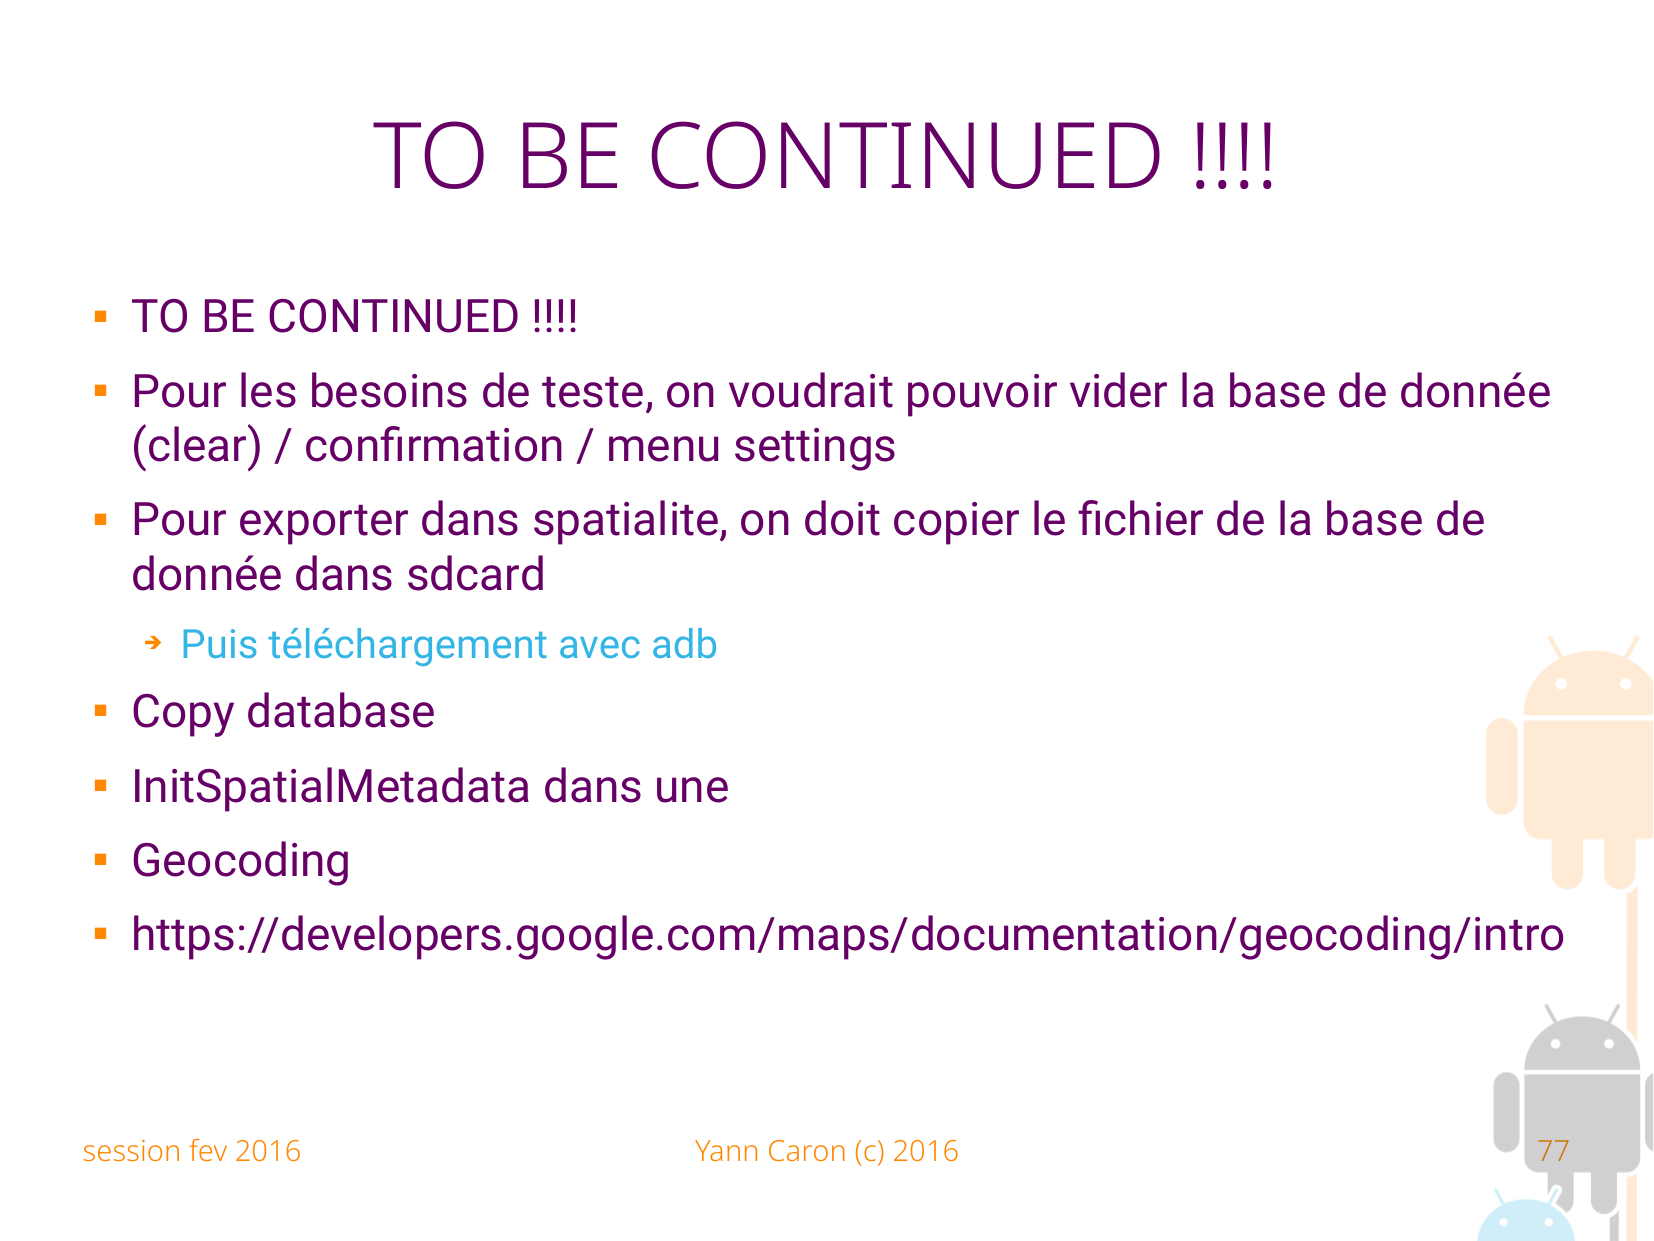

# TO BE CONTINUED !!!!
TO BE CONTINUED !!!!
Pour les besoins de teste, on voudrait pouvoir vider la base de donnée (clear) / confirmation / menu settings
Pour exporter dans spatialite, on doit copier le fichier de la base de donnée dans sdcard
Puis téléchargement avec adb
Copy database
InitSpatialMetadata dans une
Geocoding
https://developers.google.com/maps/documentation/geocoding/intro
session fev 2016
Yann Caron (c) 2016
77